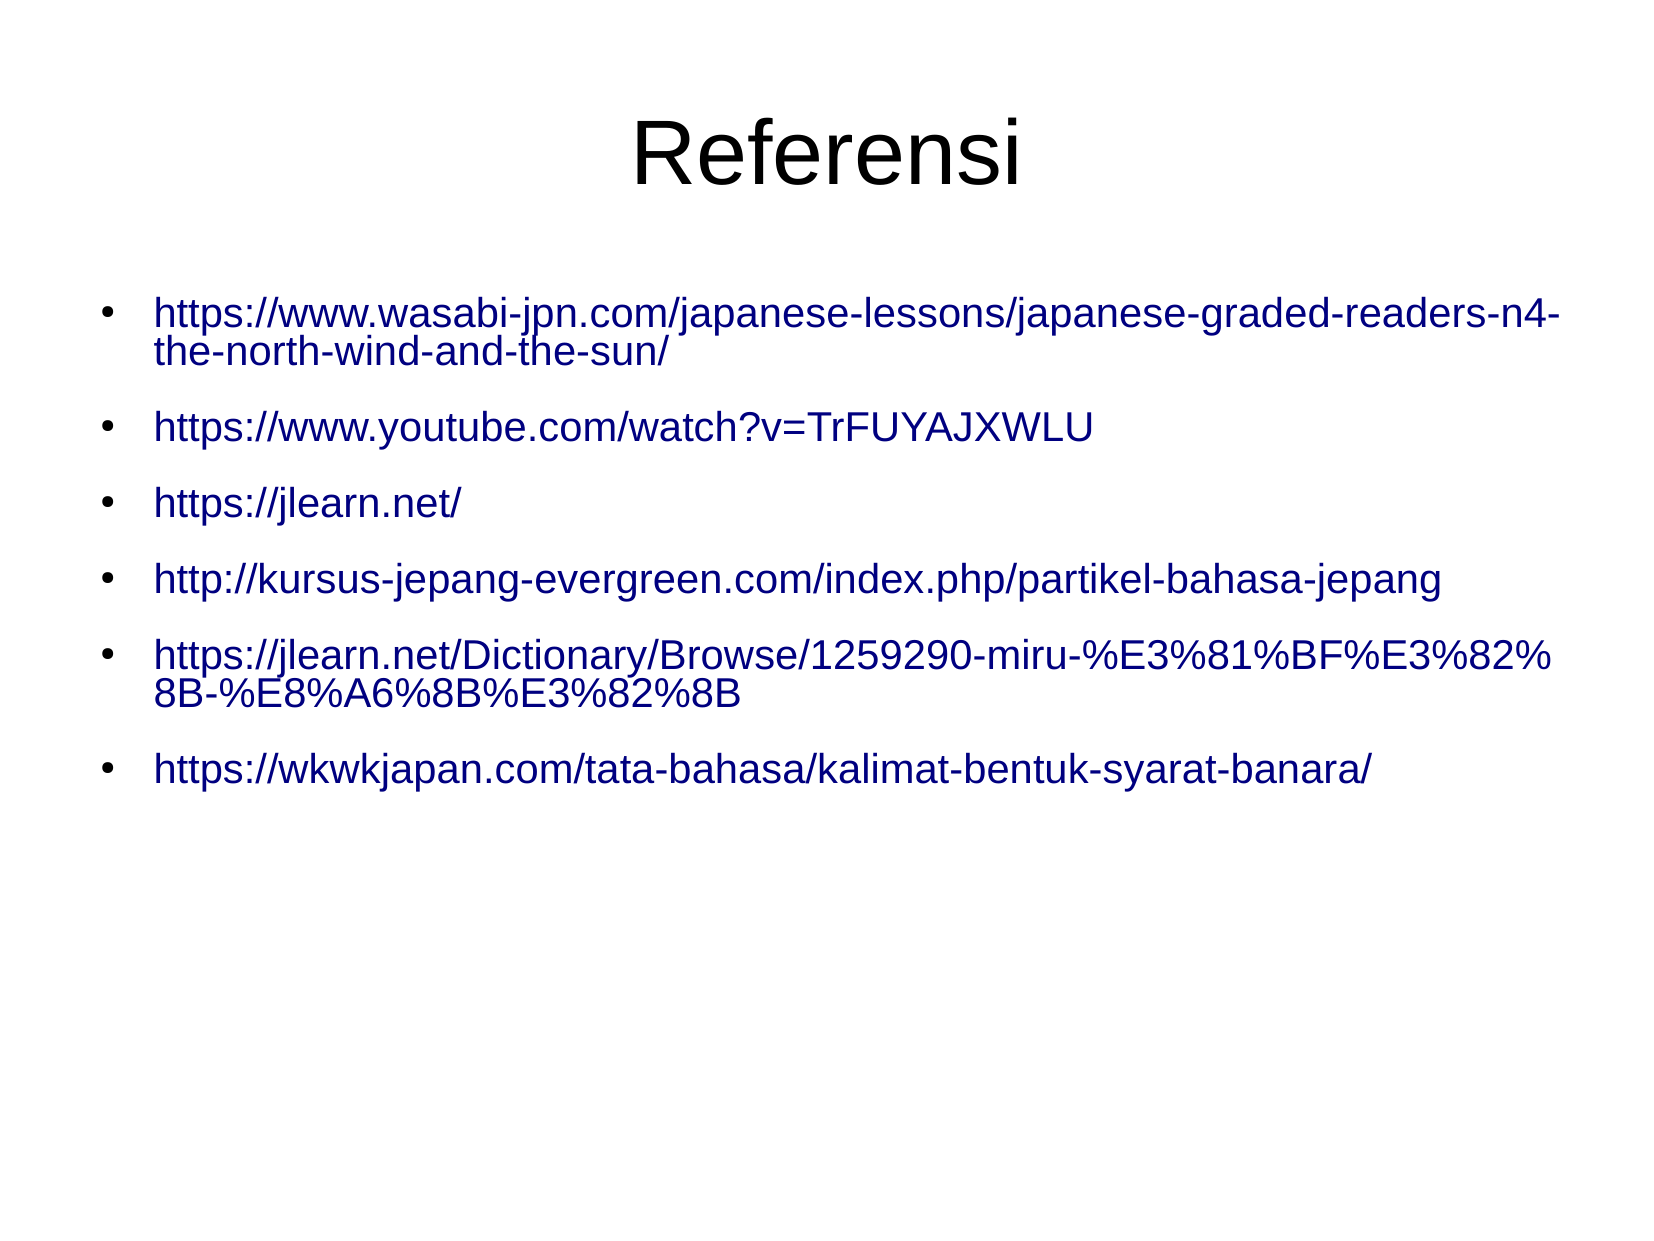

# Referensi
https://www.wasabi-jpn.com/japanese-lessons/japanese-graded-readers-n4-the-north-wind-and-the-sun/
https://www.youtube.com/watch?v=TrFUYAJXWLU
https://jlearn.net/
http://kursus-jepang-evergreen.com/index.php/partikel-bahasa-jepang
https://jlearn.net/Dictionary/Browse/1259290-miru-%E3%81%BF%E3%82%8B-%E8%A6%8B%E3%82%8B
https://wkwkjapan.com/tata-bahasa/kalimat-bentuk-syarat-banara/